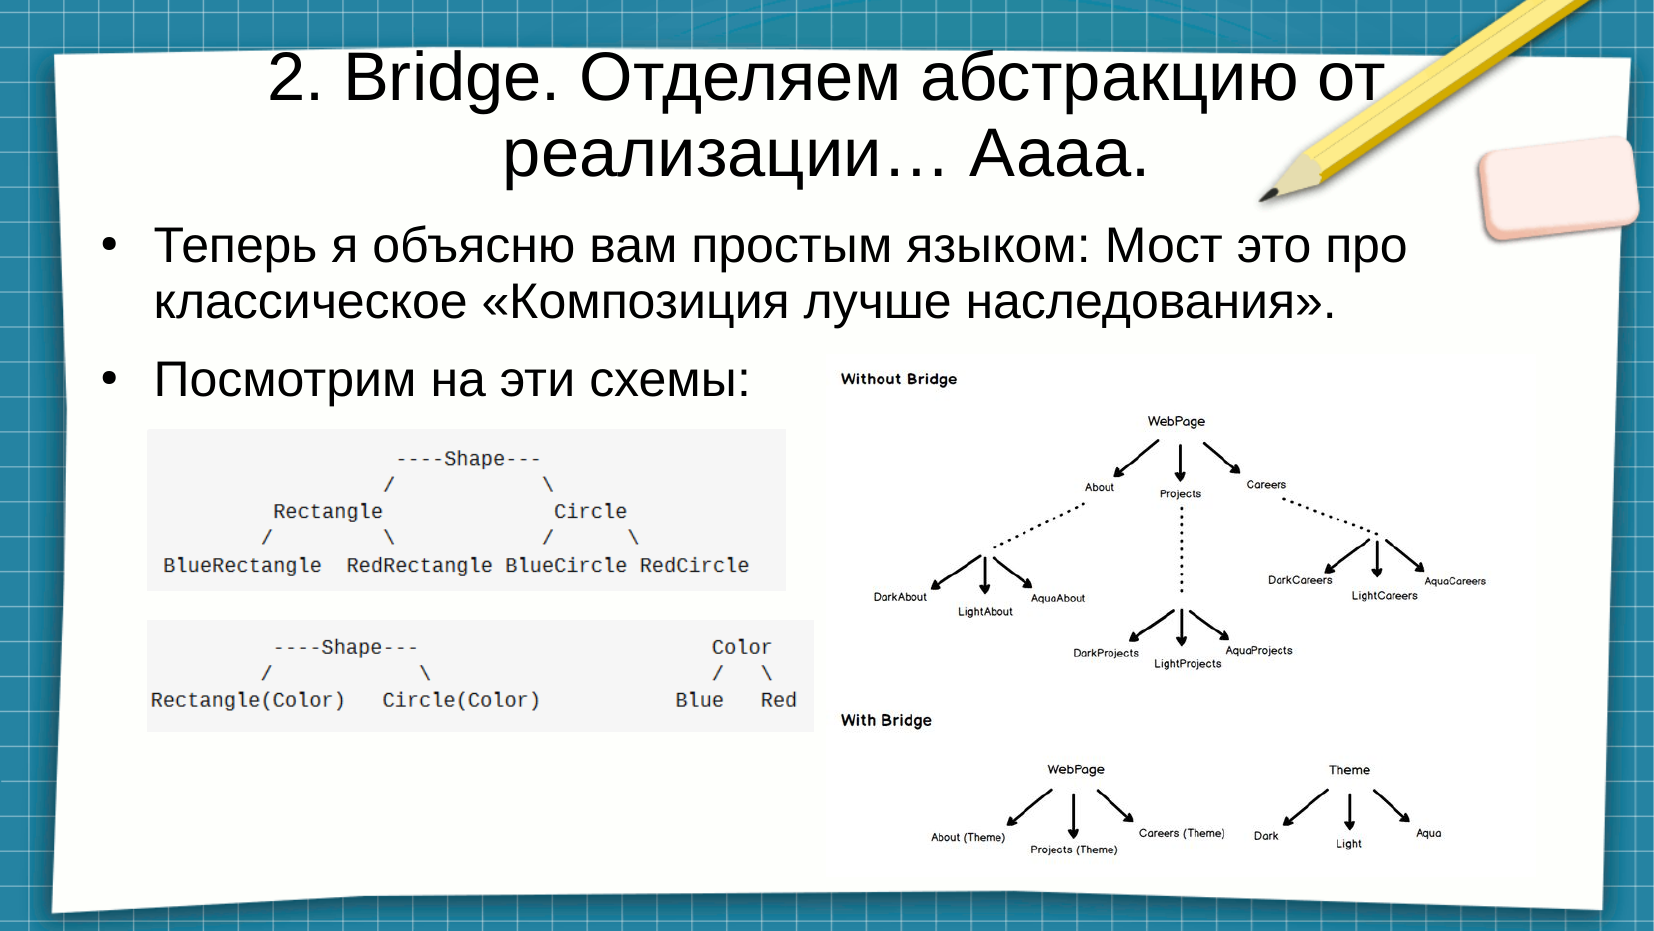

# 2. Bridge. Отделяем абстракцию от реализации… Аааа.
Теперь я объясню вам простым языком: Мост это про классическое «Композиция лучше наследования».
Посмотрим на эти схемы: